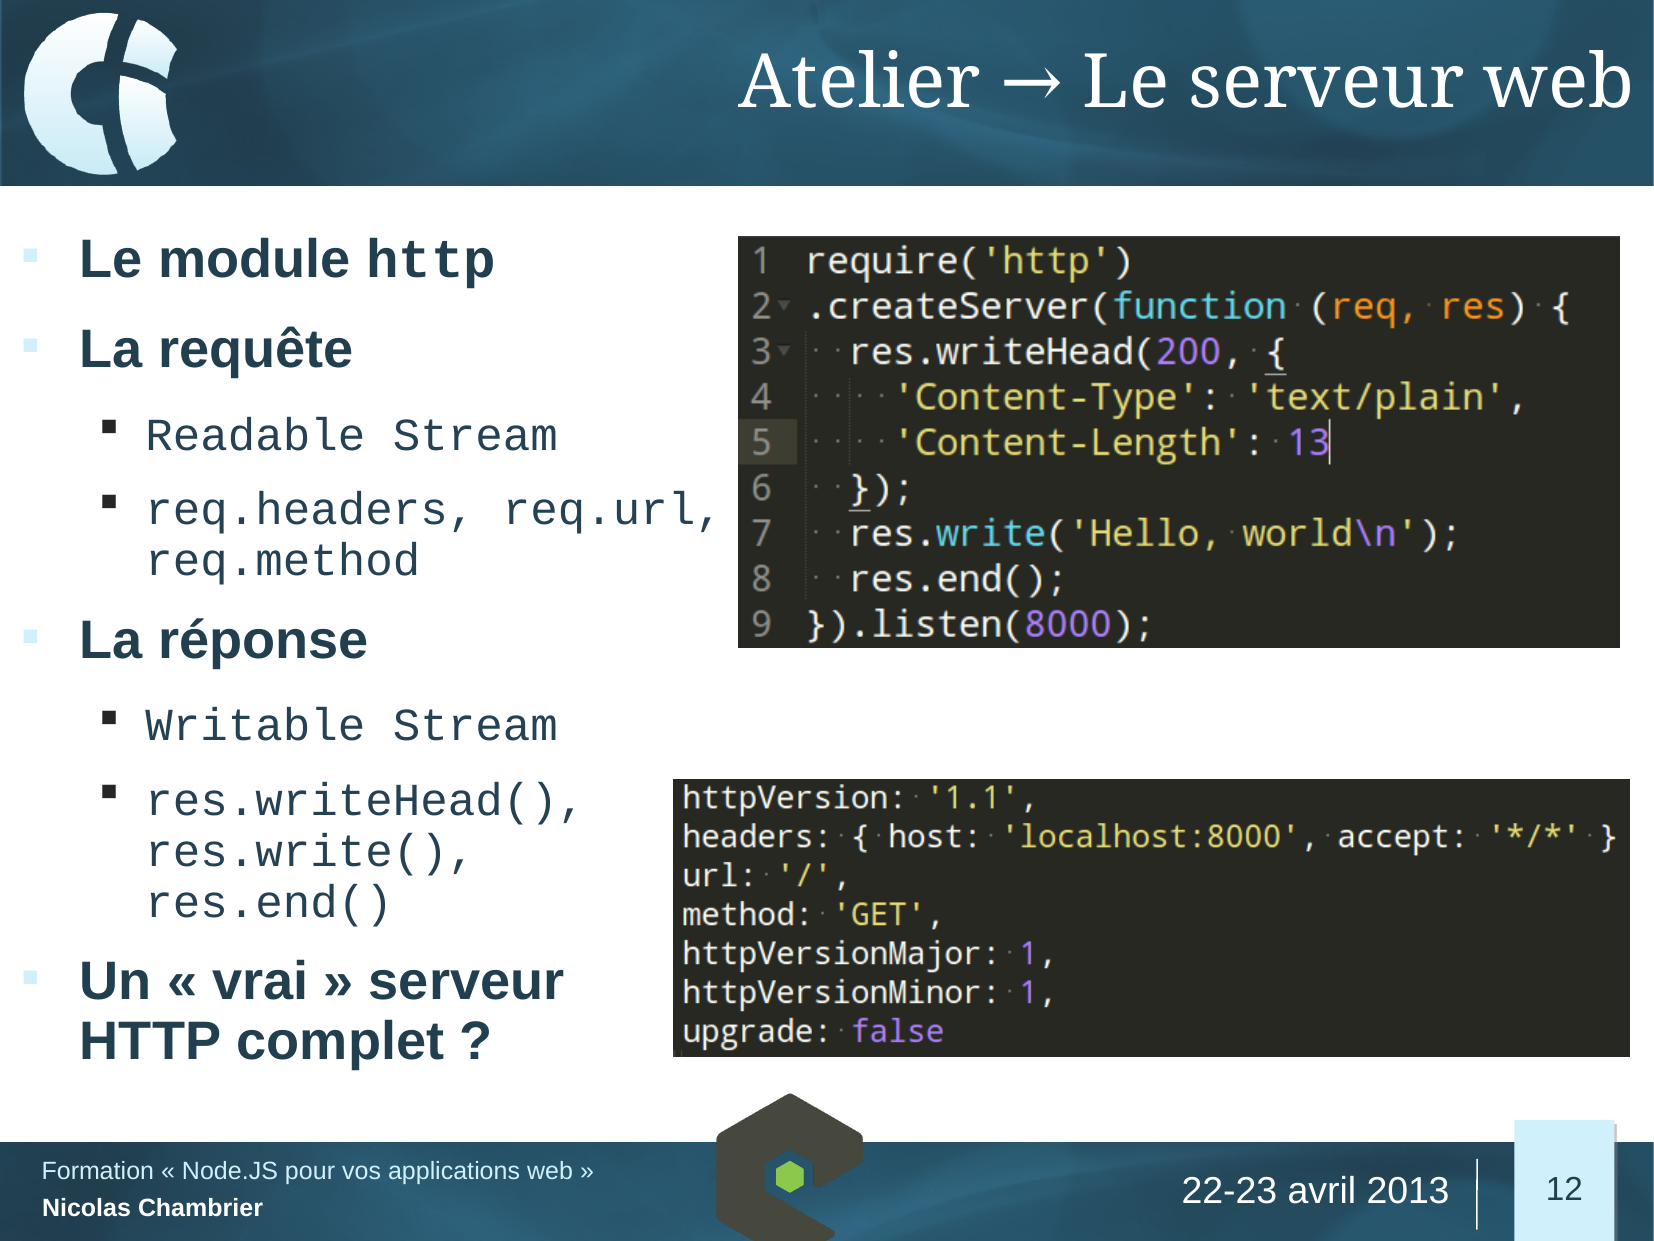

# Atelier → Le serveur web
Le module http
La requête
Readable Stream
req.headers, req.url,
req.method
La réponse
Writable Stream
res.writeHead(),
res.write(),
res.end()
Un « vrai » serveur
HTTP complet ?